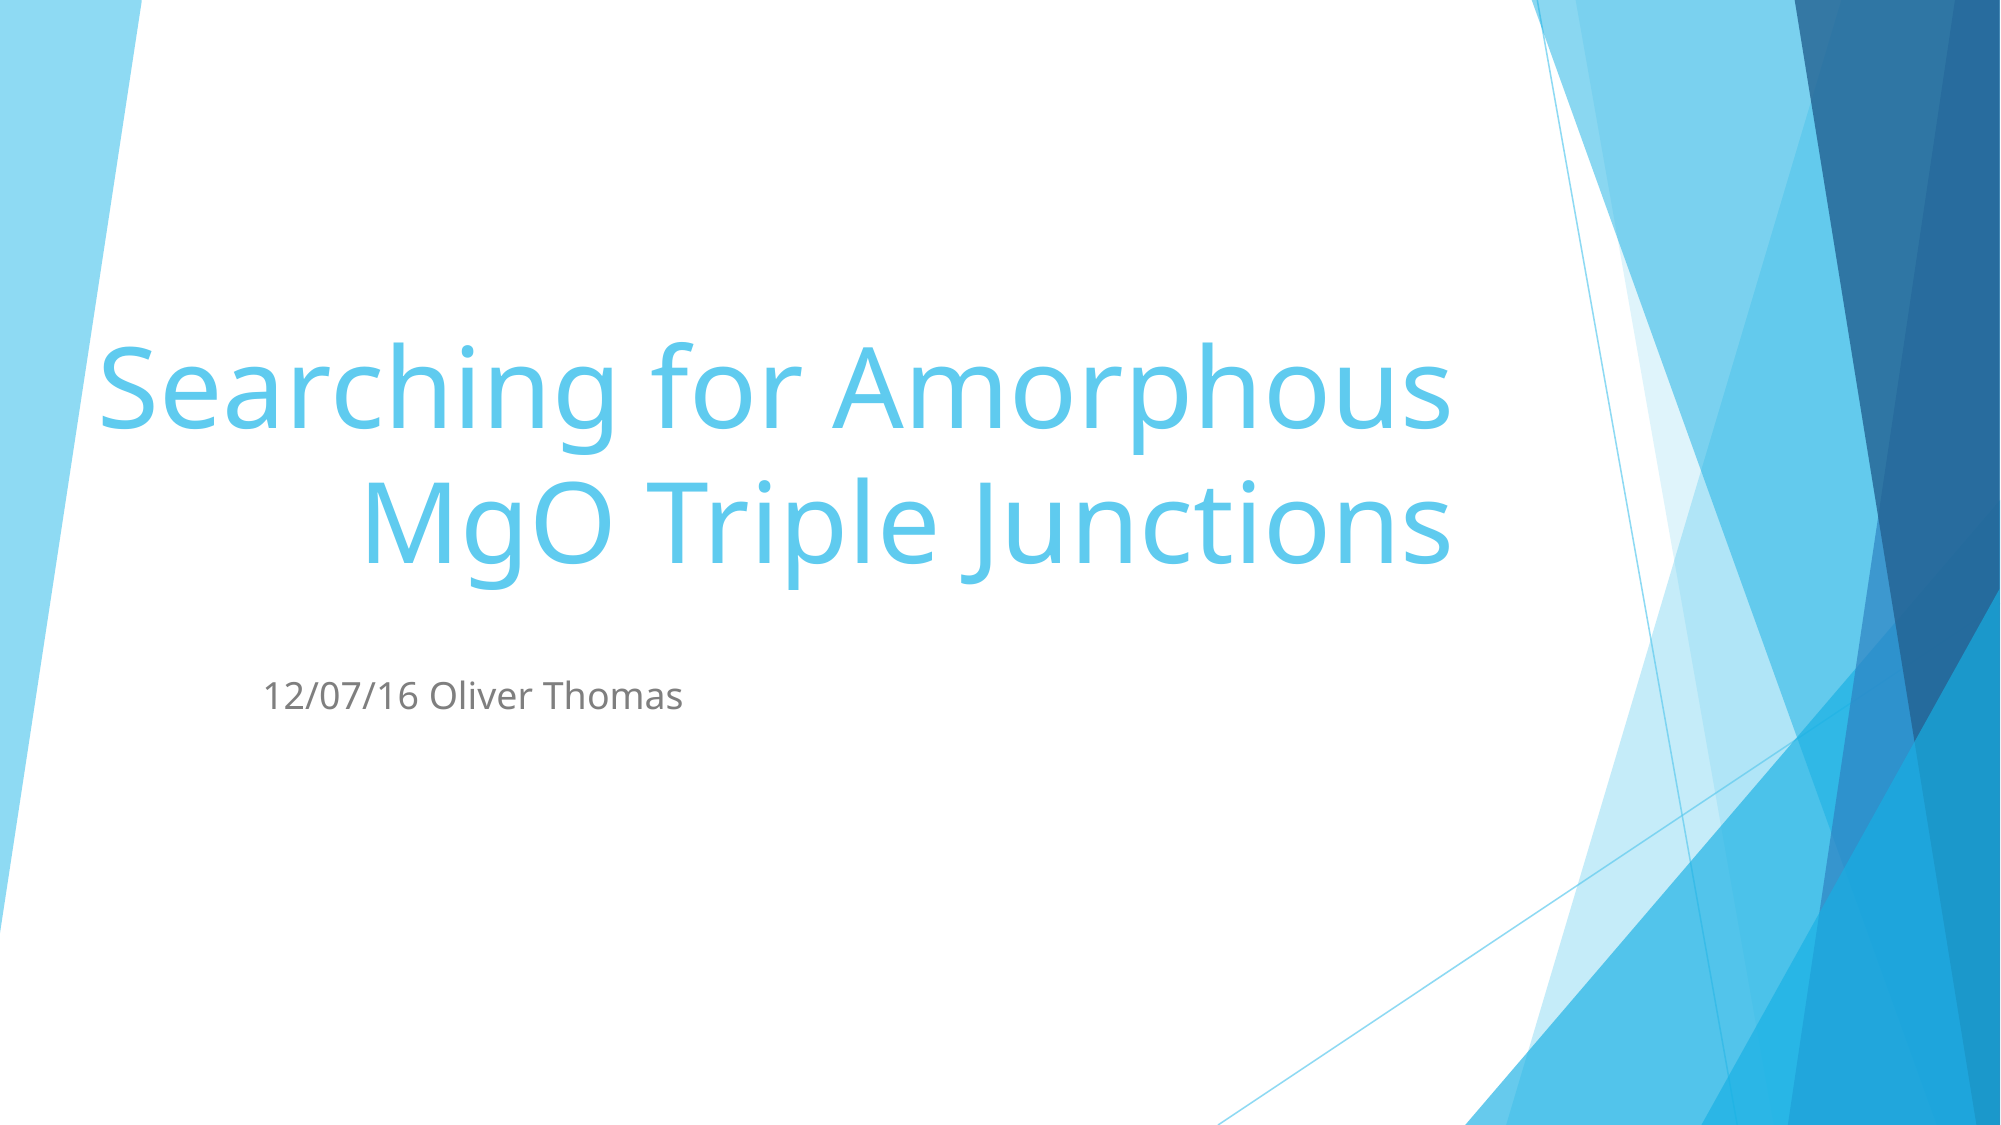

# Searching for Amorphous MgO Triple Junctions
12/07/16 Oliver Thomas